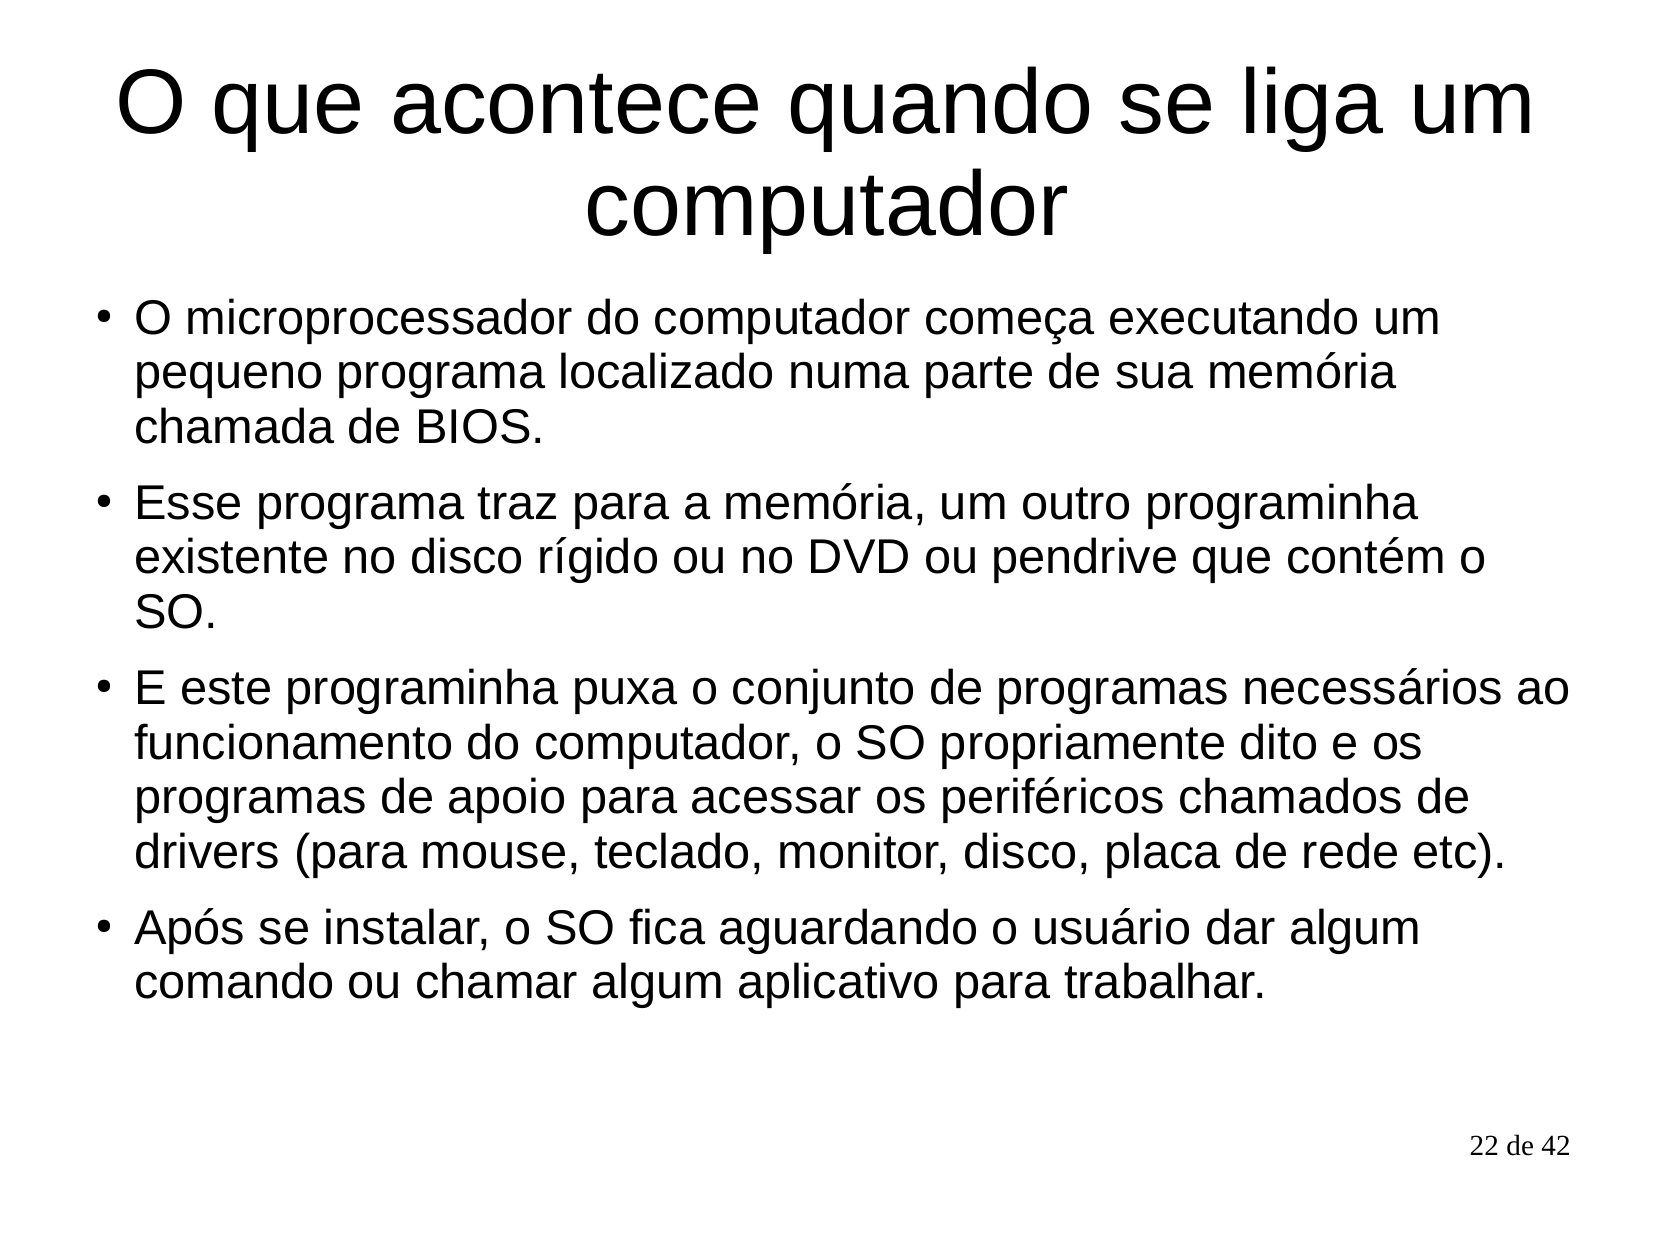

# O que acontece quando se liga um computador
O microprocessador do computador começa executando um pequeno programa localizado numa parte de sua memória chamada de BIOS.
Esse programa traz para a memória, um outro programinha existente no disco rígido ou no DVD ou pendrive que contém o SO.
E este programinha puxa o conjunto de programas necessários ao funcionamento do computador, o SO propriamente dito e os programas de apoio para acessar os periféricos chamados de drivers (para mouse, teclado, monitor, disco, placa de rede etc).
Após se instalar, o SO fica aguardando o usuário dar algum comando ou chamar algum aplicativo para trabalhar.
22